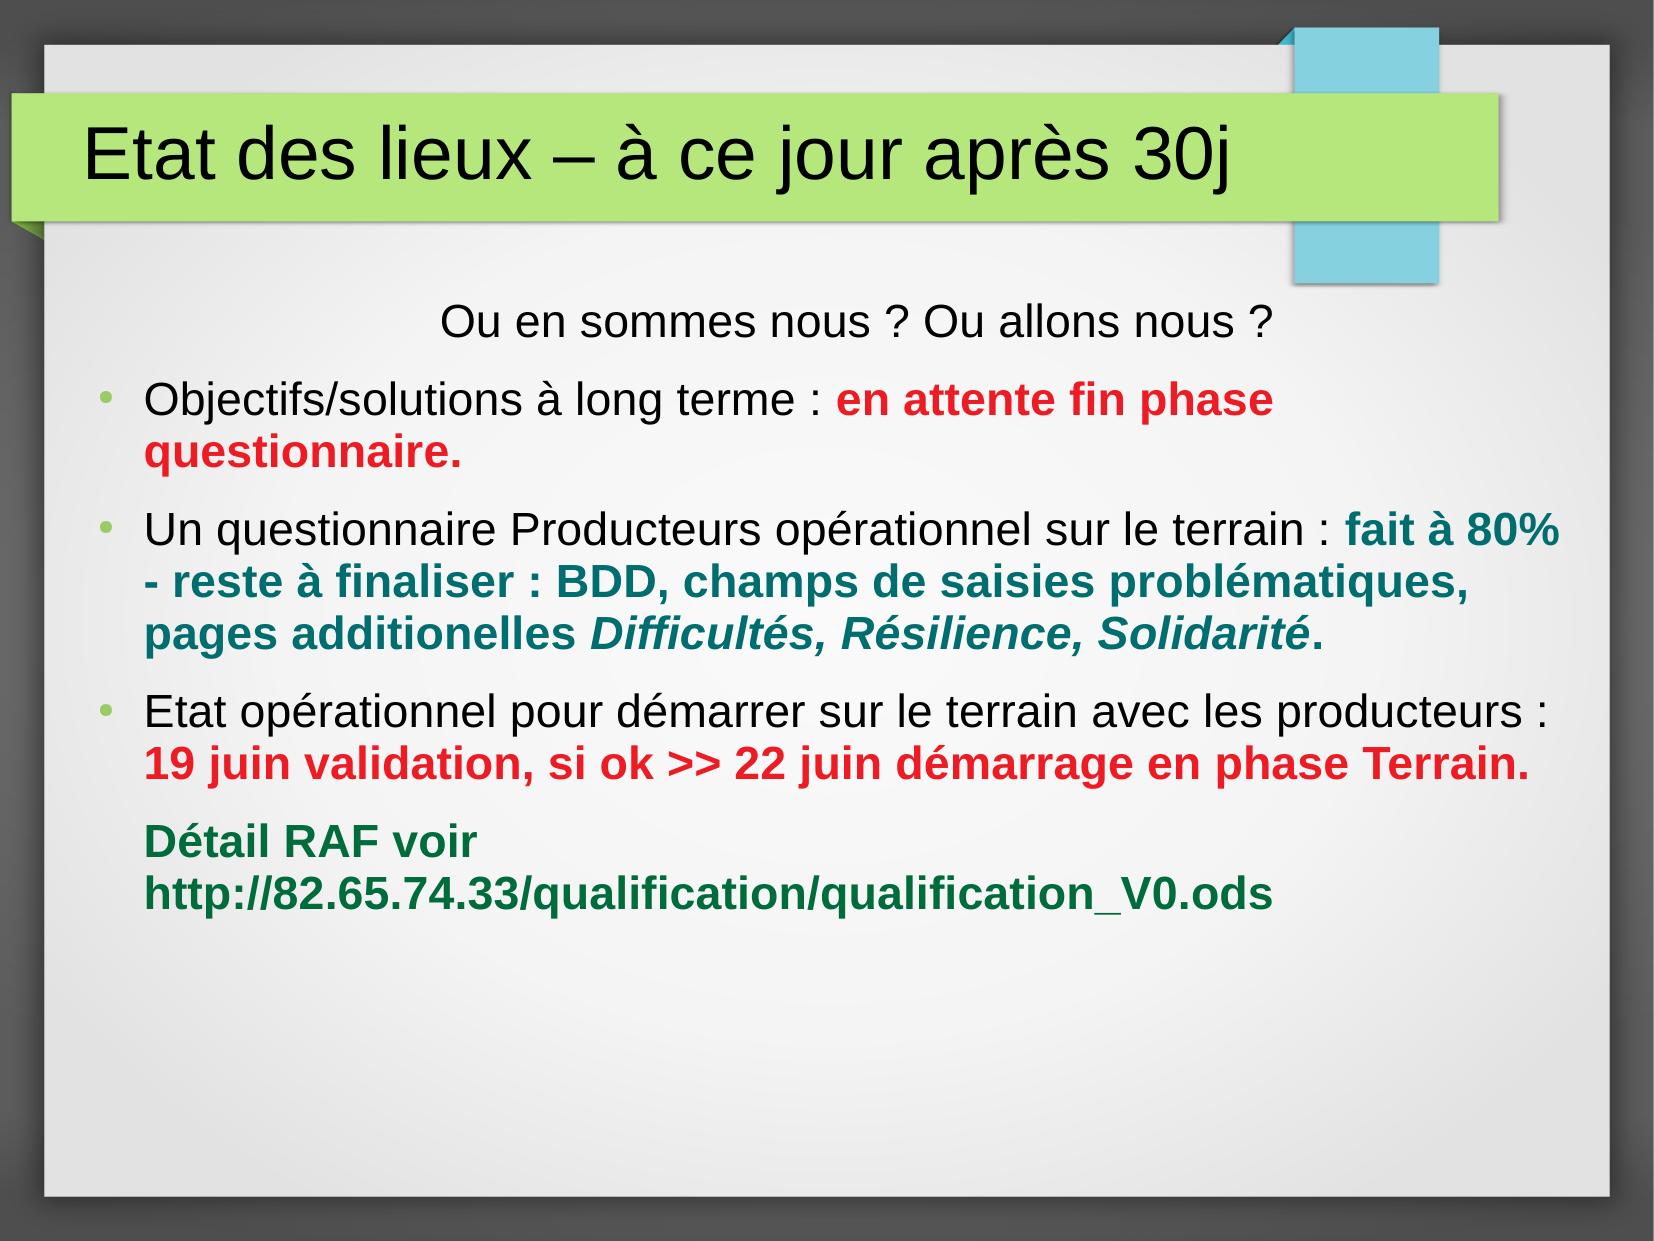

# Etat des lieux – à ce jour après 30j
Ou en sommes nous ? Ou allons nous ?
Objectifs/solutions à long terme : en attente fin phase questionnaire.
Un questionnaire Producteurs opérationnel sur le terrain : fait à 80% - reste à finaliser : BDD, champs de saisies problématiques, pages additionelles Difficultés, Résilience, Solidarité.
Etat opérationnel pour démarrer sur le terrain avec les producteurs : 19 juin validation, si ok >> 22 juin démarrage en phase Terrain.
Détail RAF voir http://82.65.74.33/qualification/qualification_V0.ods